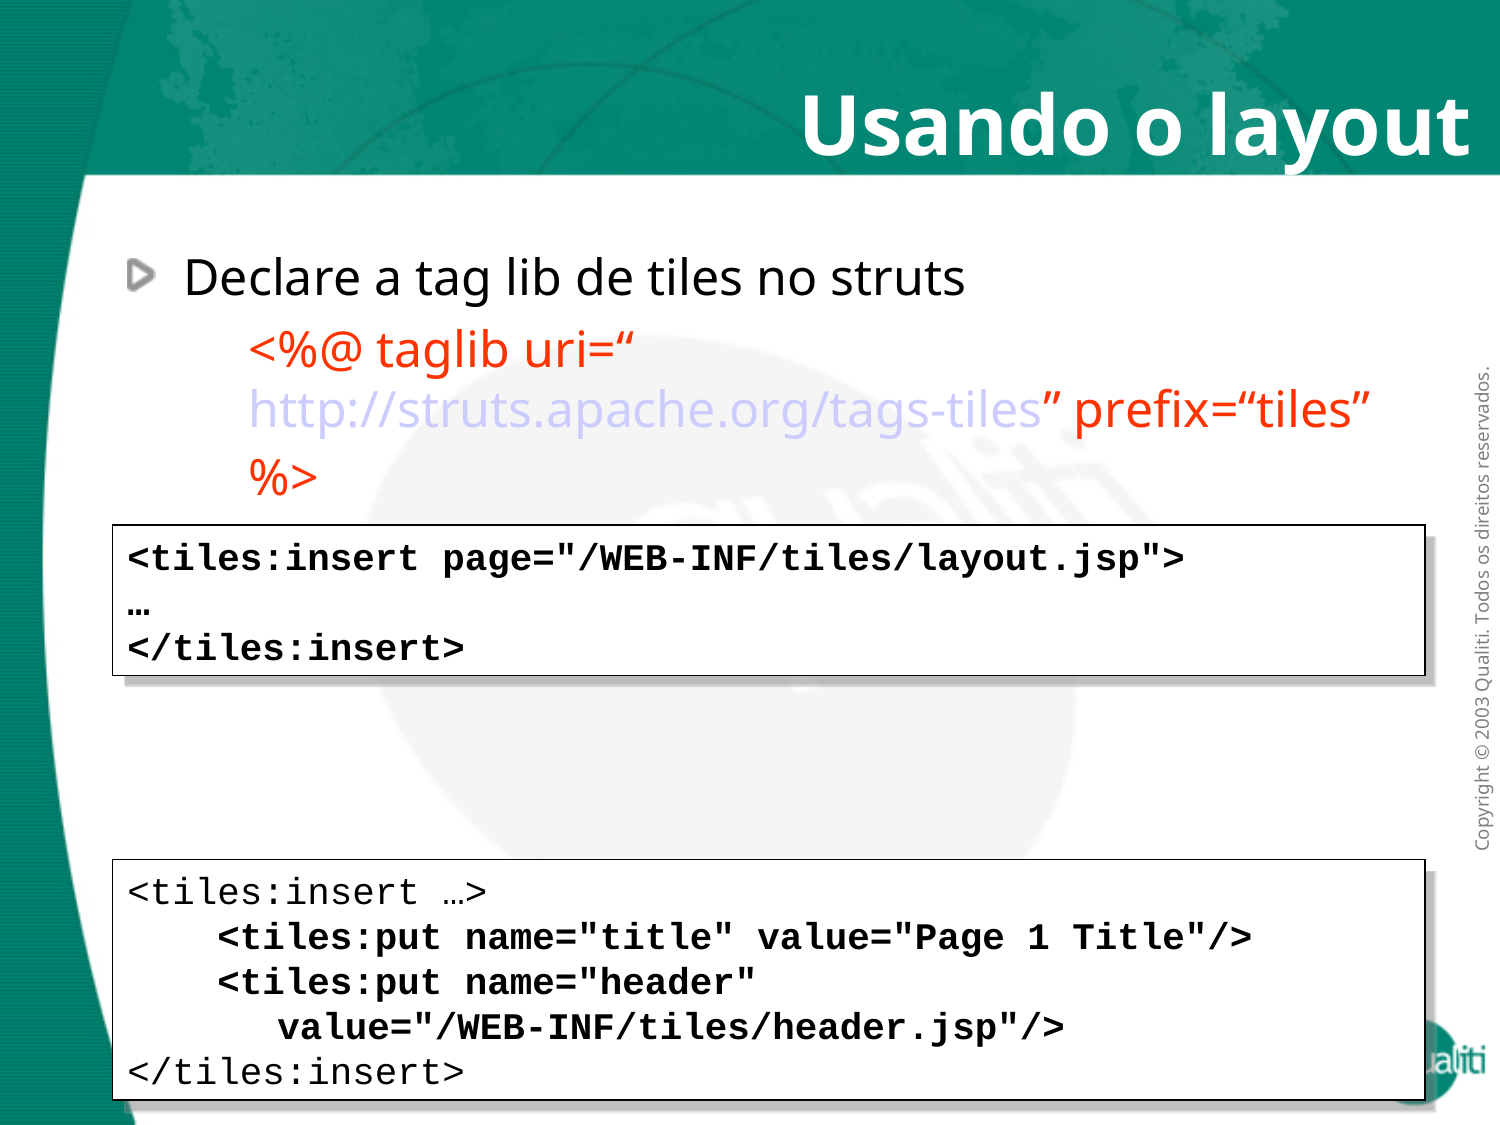

# Usando o layout
Declare a tag lib de tiles no struts
<%@ taglib uri=“http://struts.apache.org/tags-tiles” prefix=“tiles” %>
Use tiles:insert para referenciar o arquivo de layout
Use tiles:put para especificar que partes do layout se aplicam a página
<tiles:insert page="/WEB-INF/tiles/layout.jsp">
…
</tiles:insert>
<tiles:insert …>
 <tiles:put name="title" value="Page 1 Title"/>
 <tiles:put name="header"
	value="/WEB-INF/tiles/header.jsp"/>
</tiles:insert>